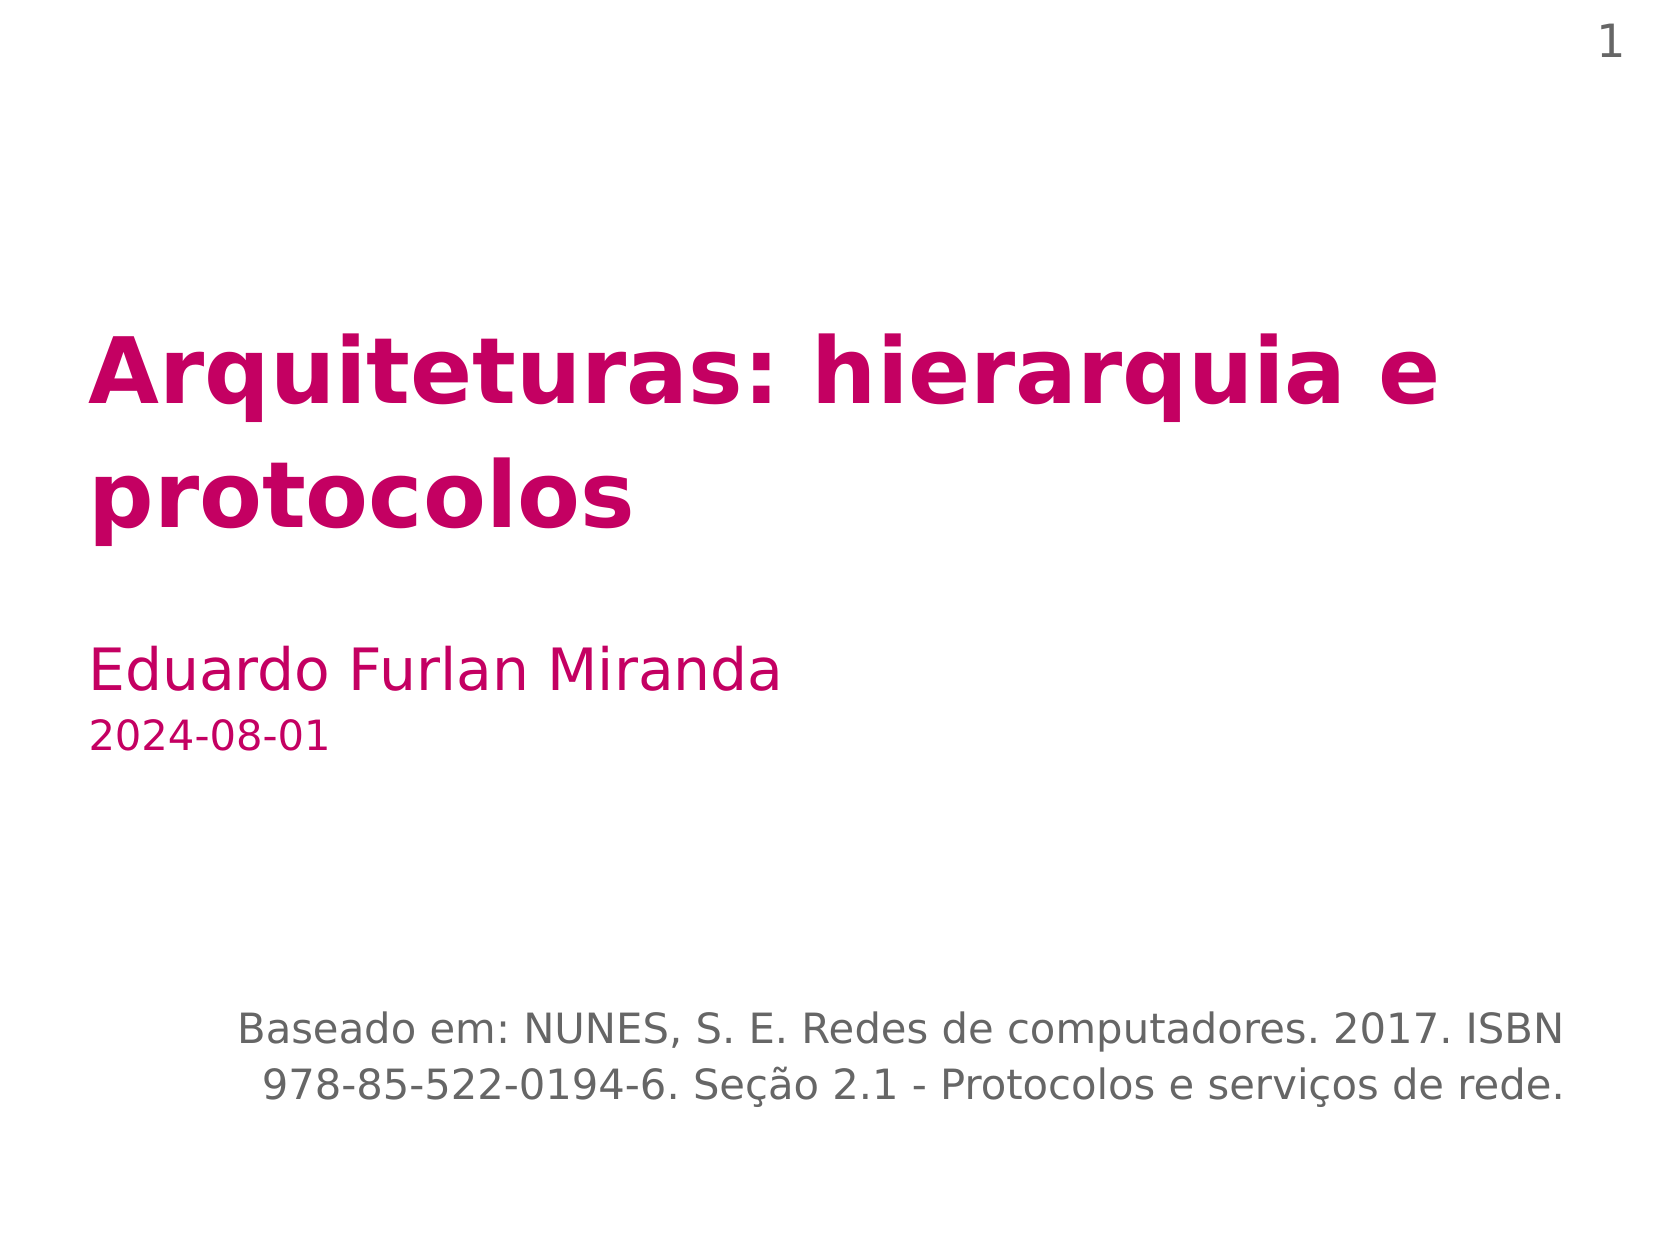

1
# Arquiteturas: hierarquia e protocolos Eduardo Furlan Miranda 2024-08-01
Baseado em: NUNES, S. E. Redes de computadores. 2017. ISBN 978-85-522-0194-6. Seção 2.1 - Protocolos e serviços de rede.